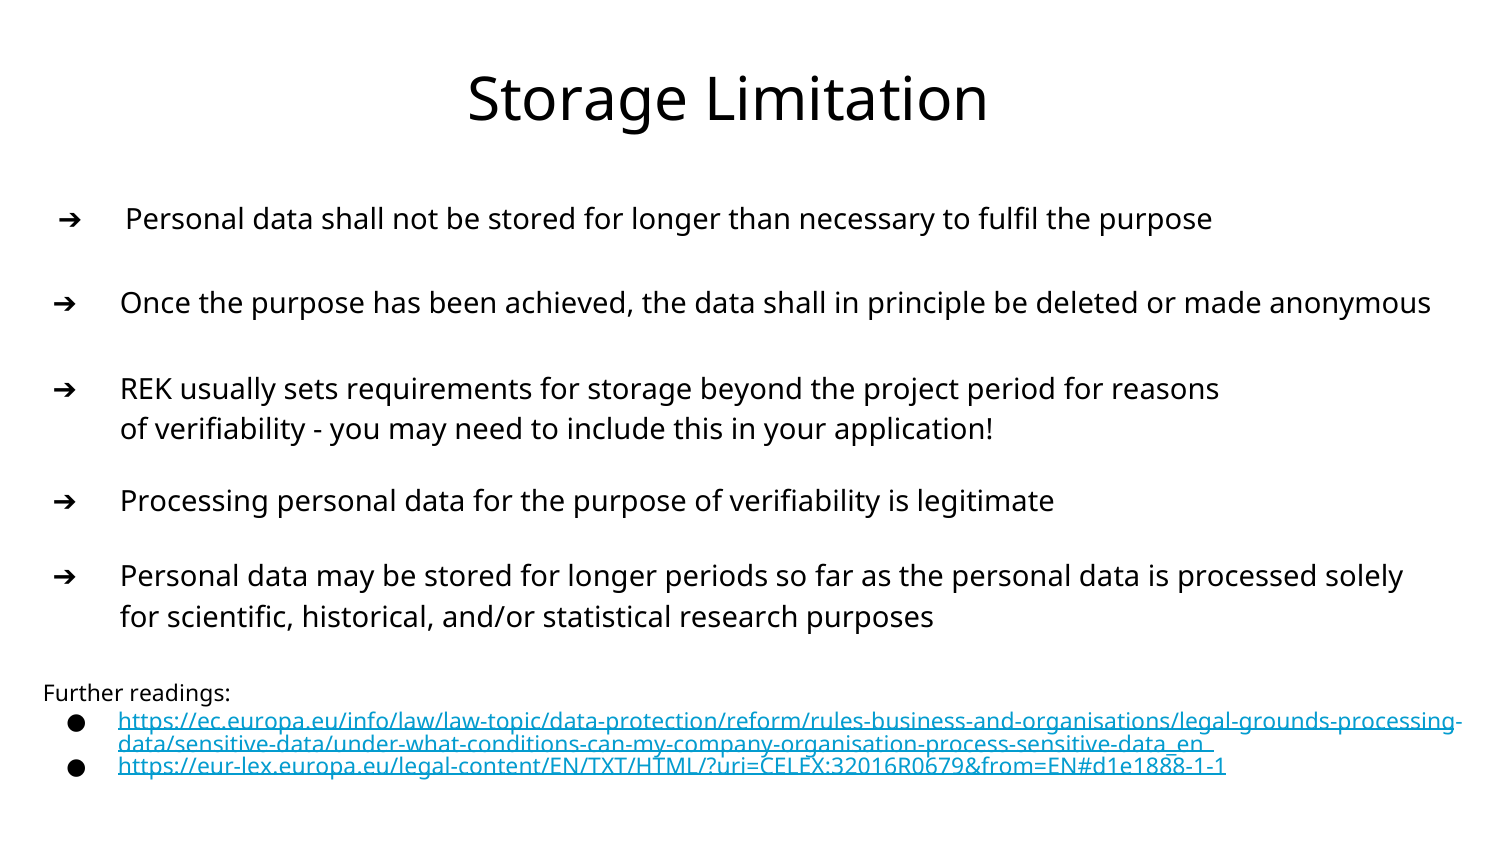

Storage Limitation
➔
Personal data shall not be stored for longer than necessary to fulfil the purpose
➔
Once the purpose has been achieved, the data shall in principle be deleted or made anonymous
➔
REK usually sets requirements for storage beyond the project period for reasons
of verifiability - you may need to include this in your application!
➔
Processing personal data for the purpose of verifiability is legitimate
➔
Personal data may be stored for longer periods so far as the personal data is processed solely
for scientific, historical, and/or statistical research purposes
Further readings:
●
https://ec.europa.eu/info/law/law-topic/data-protection/reform/rules-business-and-organisations/legal-grounds-processing-
data/sensitive-data/under-what-conditions-can-my-company-organisation-process-sensitive-data_en
●
https://eur-lex.europa.eu/legal-content/EN/TXT/HTML/?uri=CELEX:32016R0679&from=EN#d1e1888-1-1